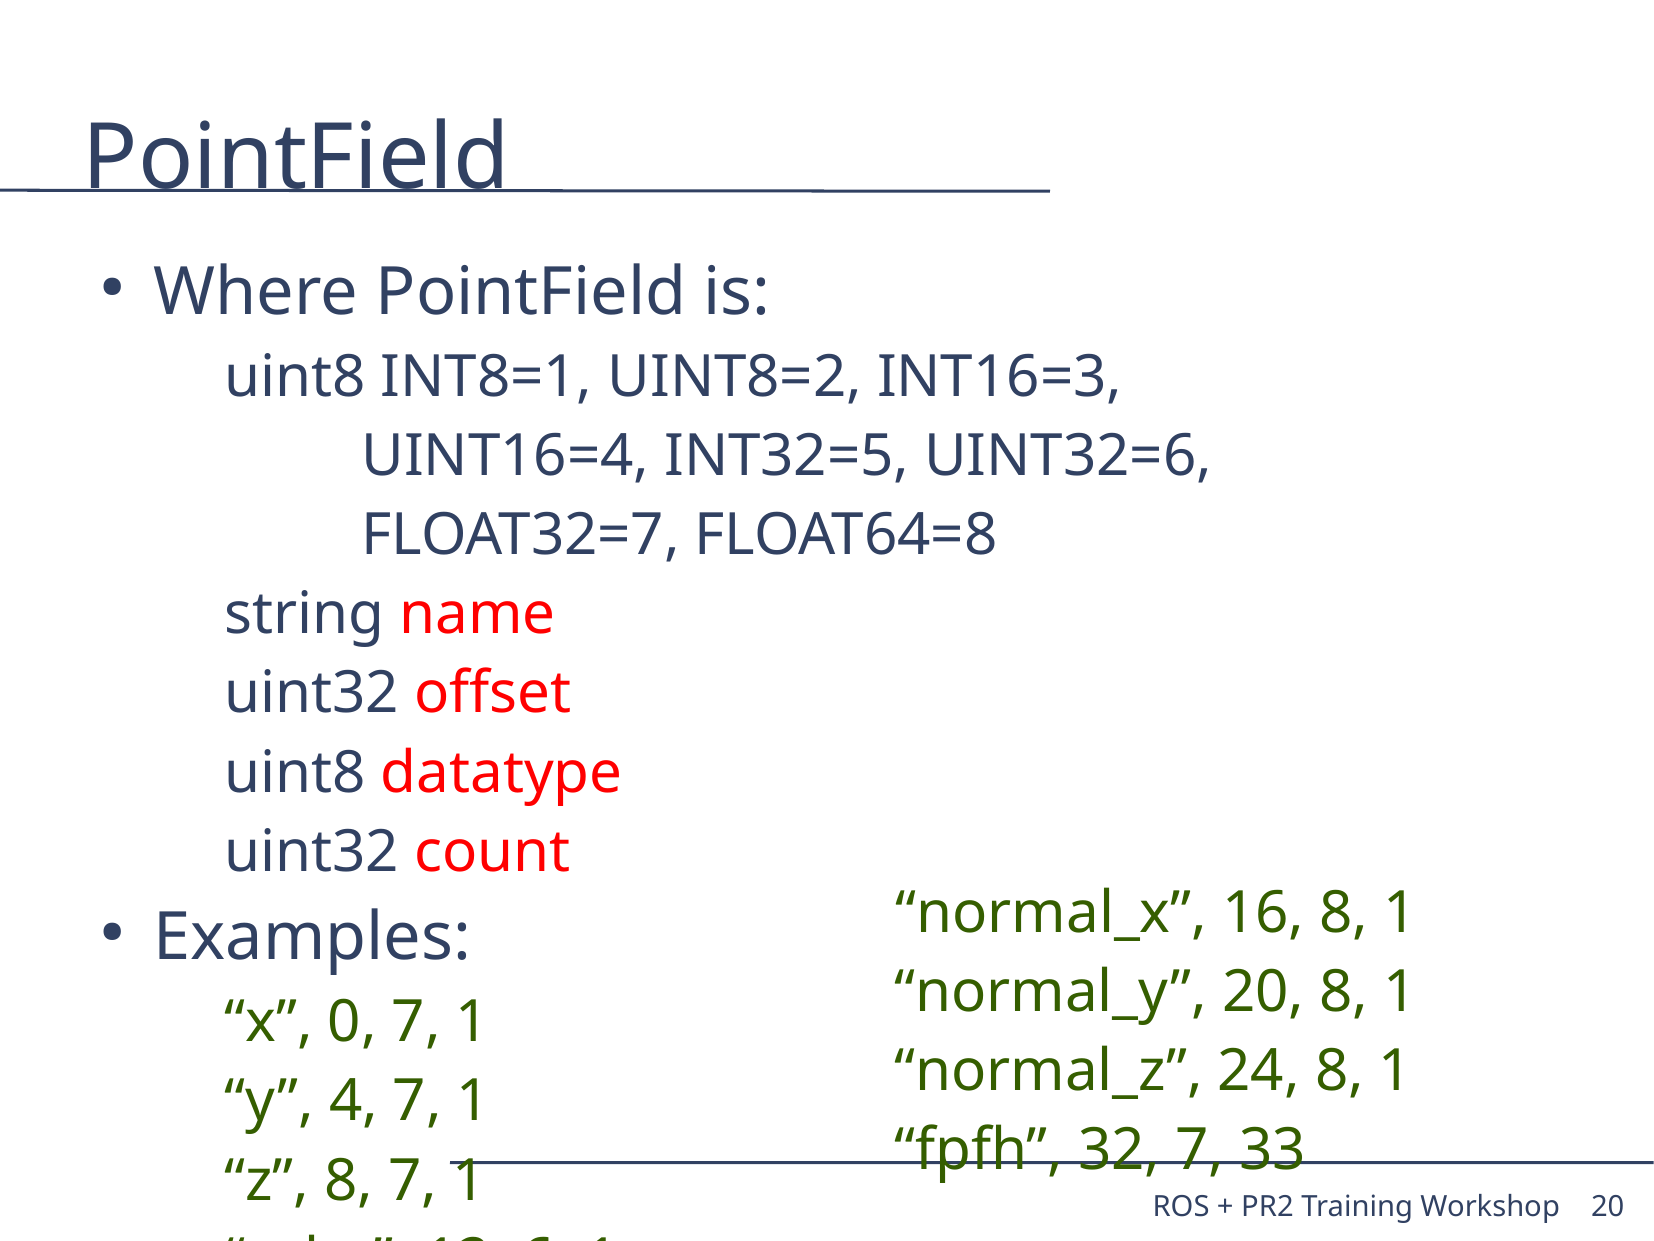

# PointField
Where PointField is:
uint8 INT8=1, UINT8=2, INT16=3,
 UINT16=4, INT32=5, UINT32=6,
 FLOAT32=7, FLOAT64=8
string name
uint32 offset
uint8 datatype
uint32 count
Examples:
“x”, 0, 7, 1
“y”, 4, 7, 1
“z”, 8, 7, 1
“rgba”, 12, 6, 1
“normal_x”, 16, 8, 1
“normal_y”, 20, 8, 1
“normal_z”, 24, 8, 1
“fpfh”, 32, 7, 33